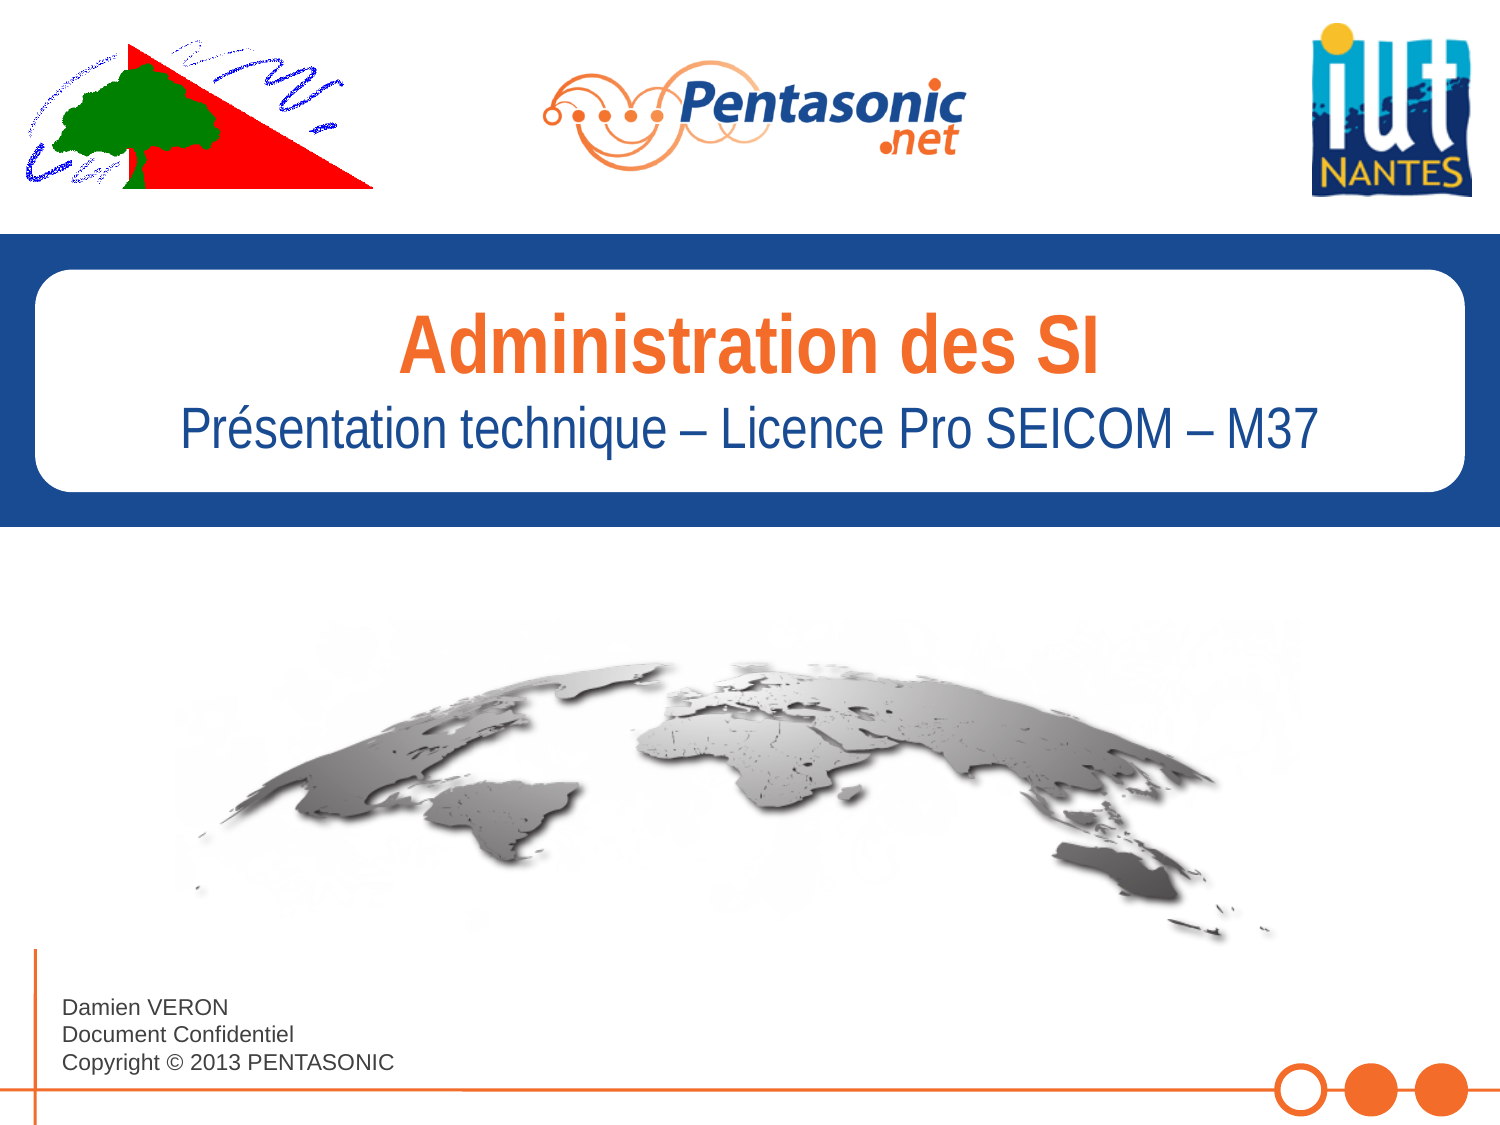

# Administration des SI Présentation technique – Licence Pro SEICOM – M37
Damien VERON
Document Confidentiel
Copyright © 2013 PENTASONIC